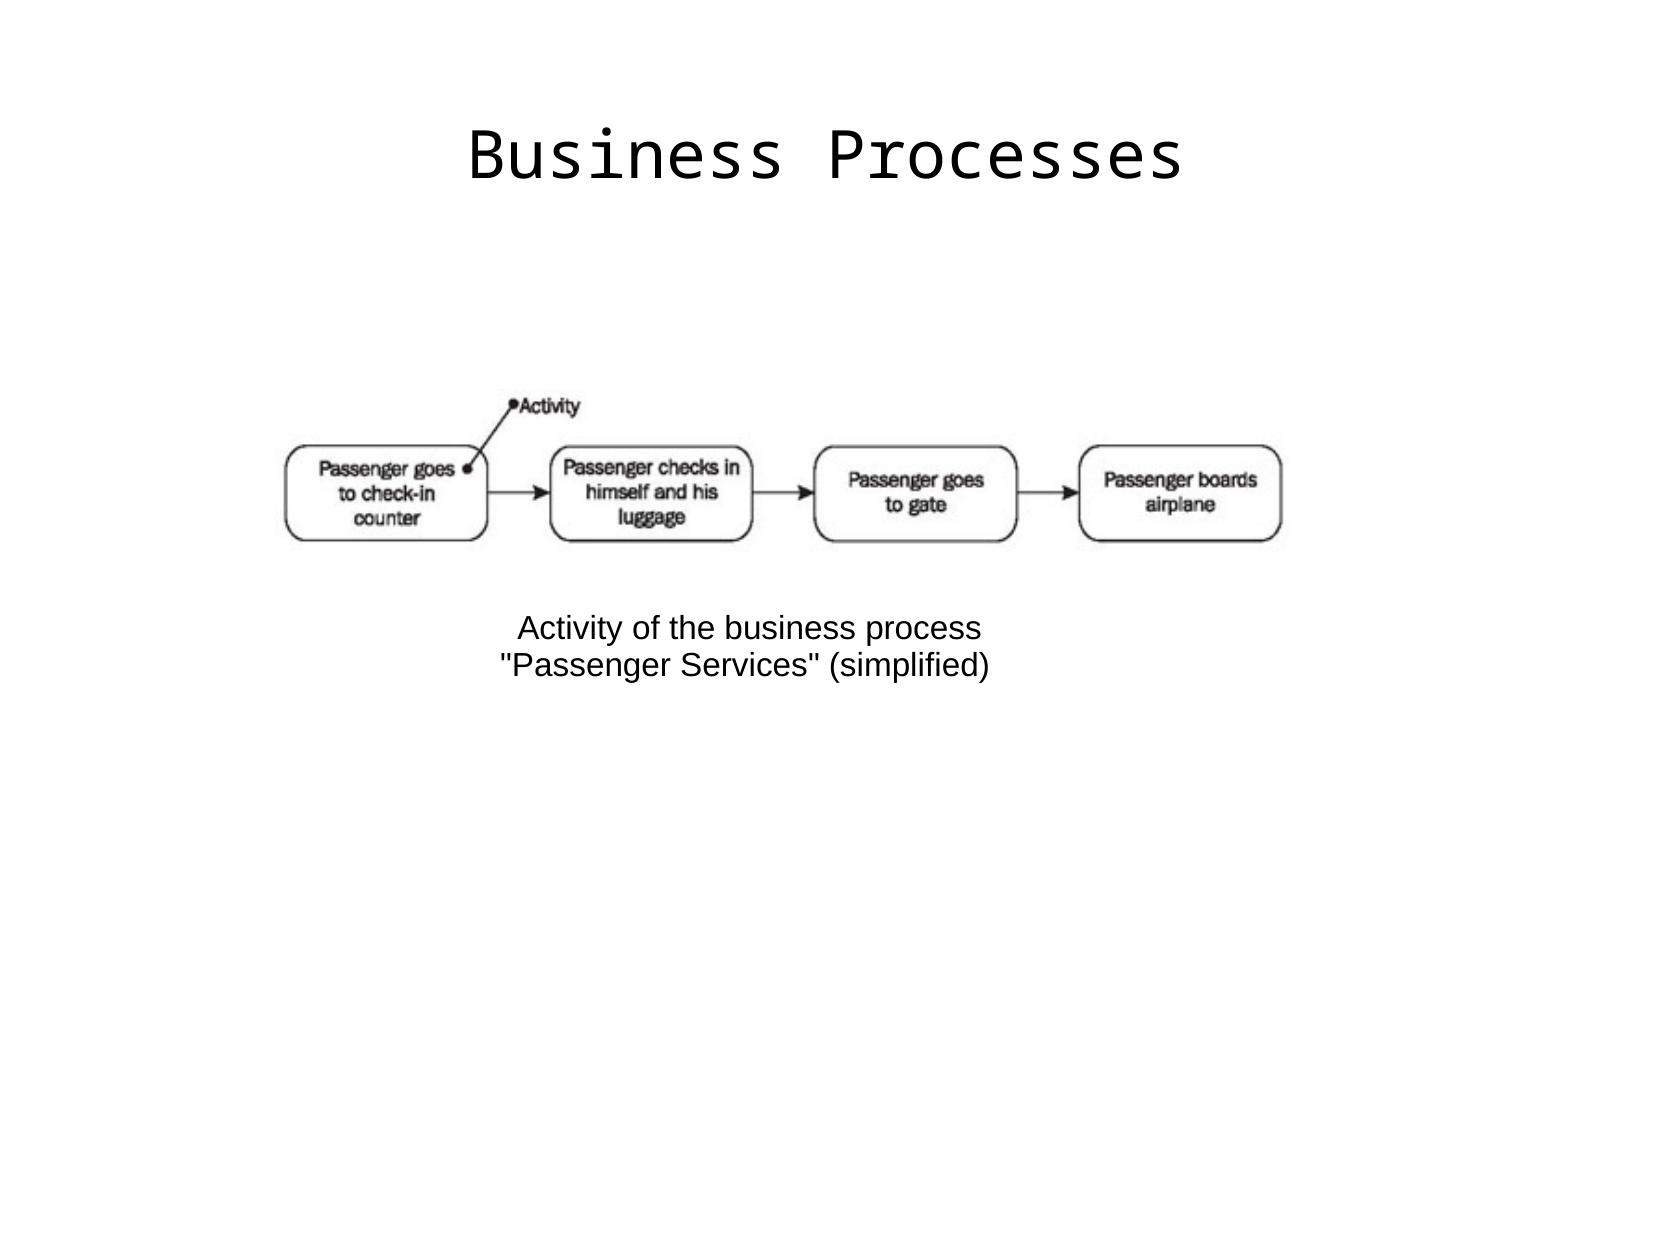

# Business Processes
Activity of the business process "Passenger Services" (simplified)